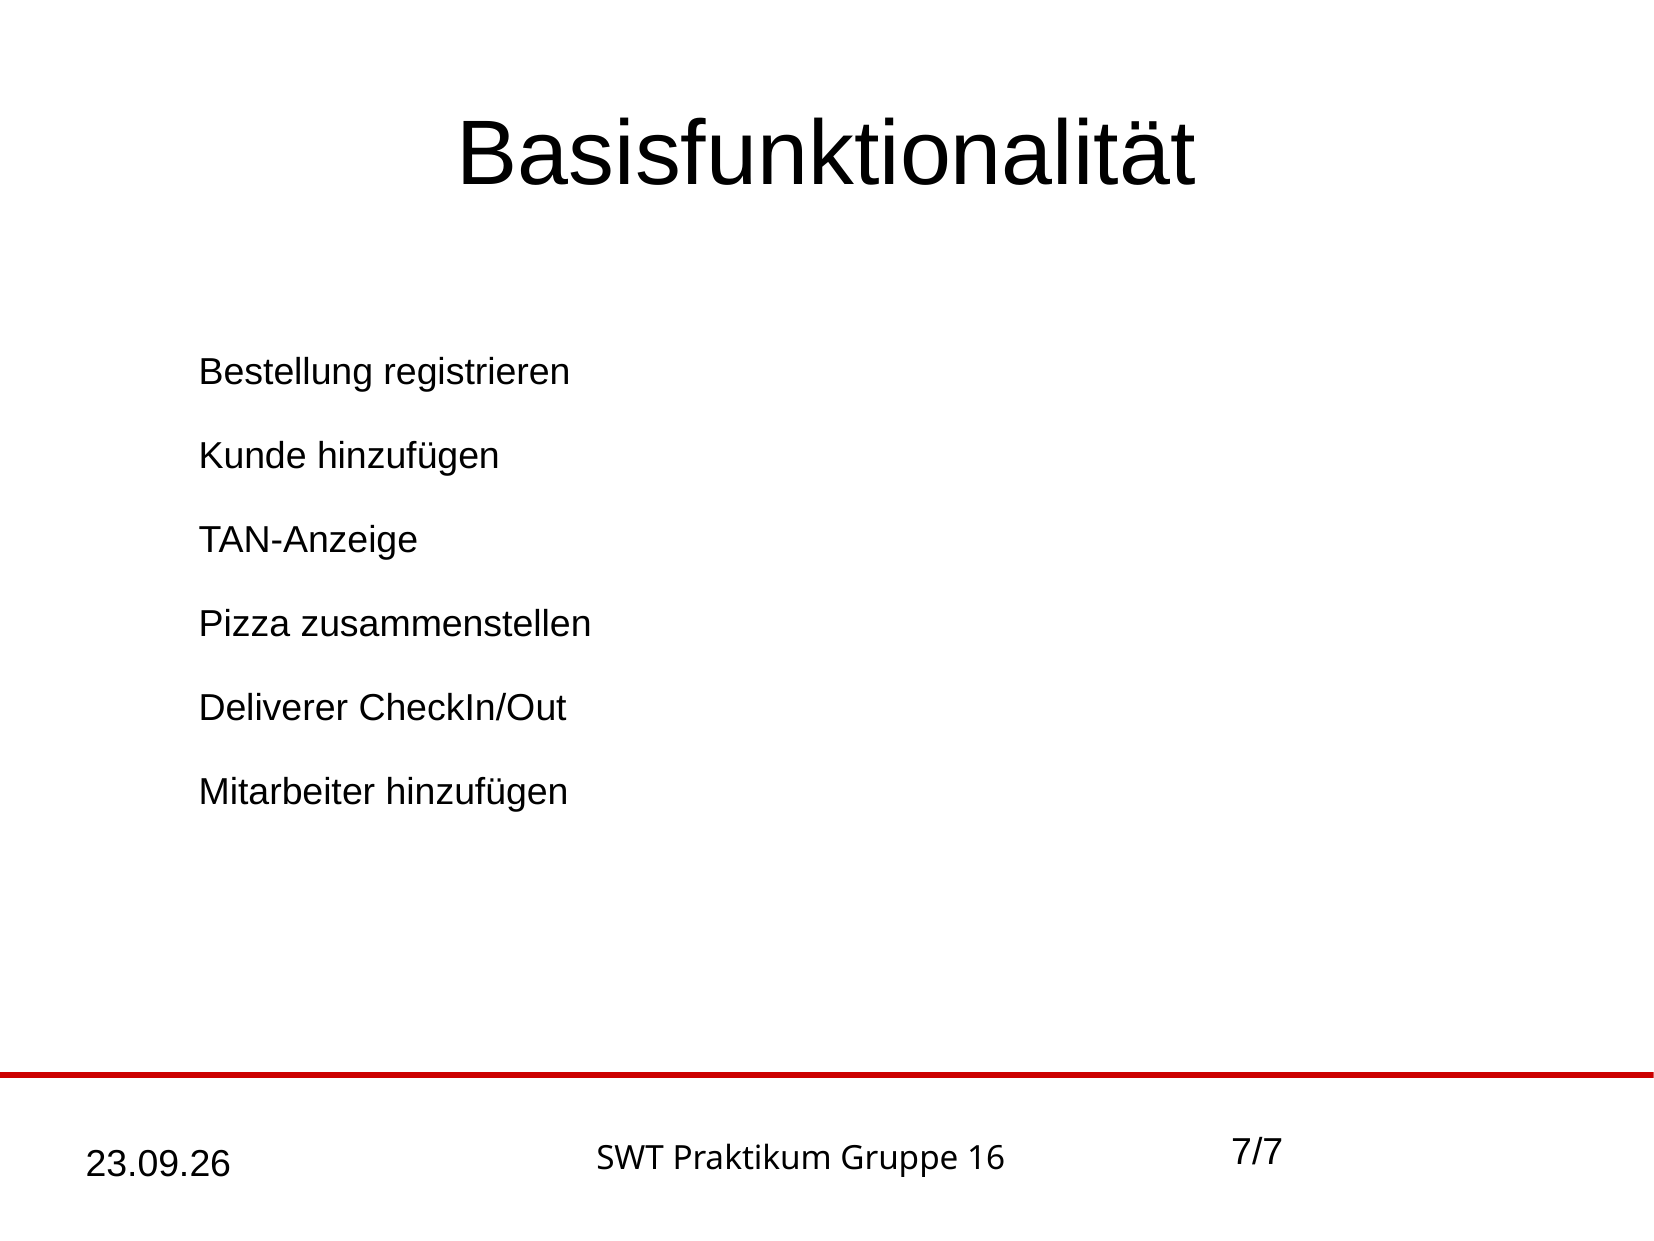

# Basisfunktionalität
 Bestellung registrieren
 Kunde hinzufügen
 TAN-Anzeige
 Pizza zusammenstellen
 Deliverer CheckIn/Out
 Mitarbeiter hinzufügen